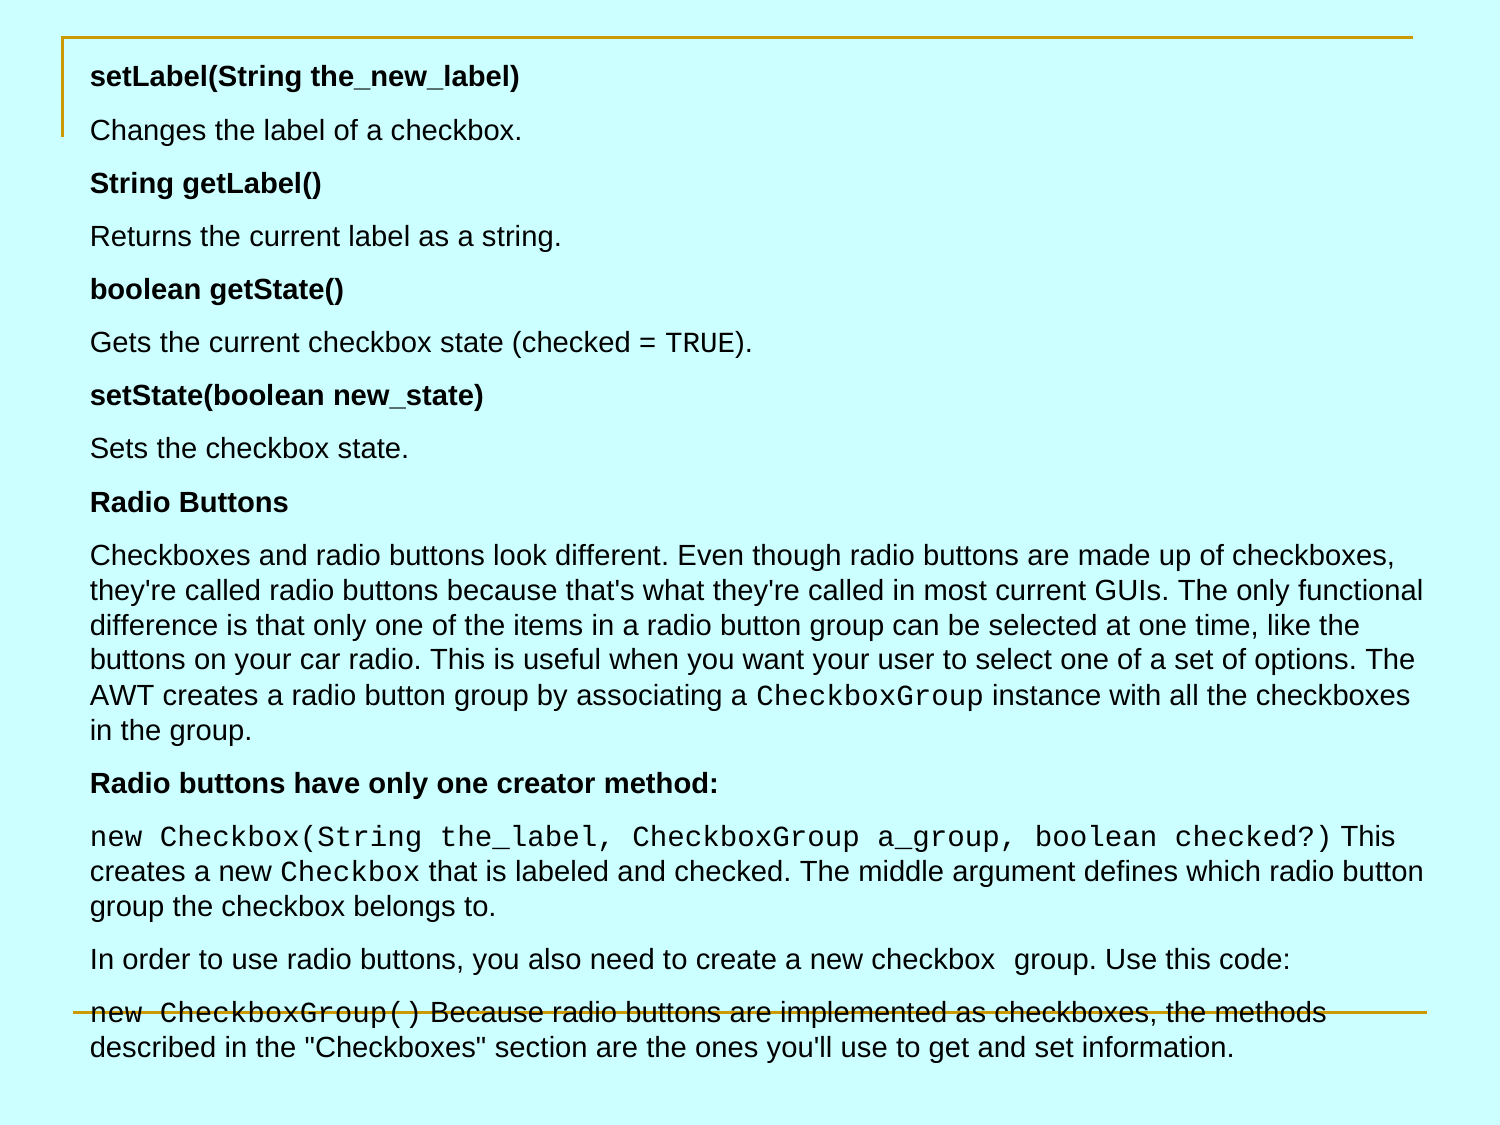

setLabel(String the_new_label)
Changes the label of a checkbox.
String getLabel()
Returns the current label as a string.
boolean getState()
Gets the current checkbox state (checked = TRUE).
setState(boolean new_state)
Sets the checkbox state.
Radio Buttons
Checkboxes and radio buttons look different. Even though radio buttons are made up of checkboxes, they're called radio buttons because that's what they're called in most current GUIs. The only functional difference is that only one of the items in a radio button group can be selected at one time, like the buttons on your car radio. This is useful when you want your user to select one of a set of options. The AWT creates a radio button group by associating a CheckboxGroup instance with all the checkboxes in the group.
Radio buttons have only one creator method:
new Checkbox(String the_label, CheckboxGroup a_group, boolean checked?) This creates a new Checkbox that is labeled and checked. The middle argument defines which radio button group the checkbox belongs to.
In order to use radio buttons, you also need to create a new checkbox group. Use this code:
new CheckboxGroup() Because radio buttons are implemented as checkboxes, the methods described in the "Checkboxes" section are the ones you'll use to get and set information.